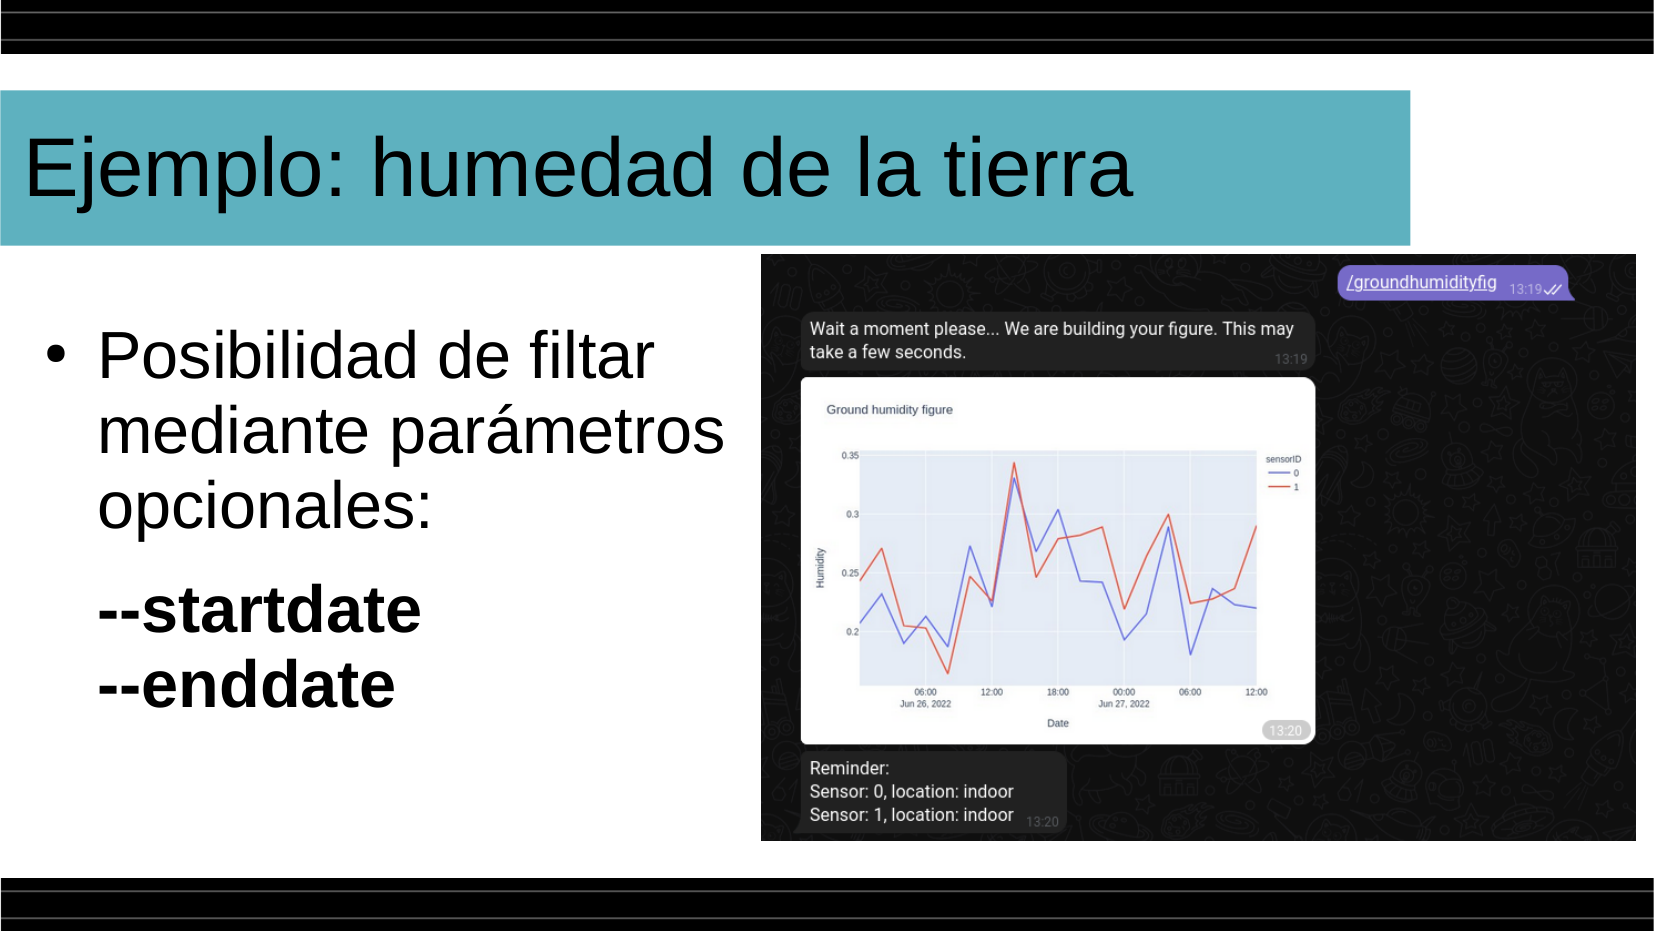

Ejemplo: humedad de la tierra
# Posibilidad de filtar mediante parámetros opcionales:
--startdate --enddate